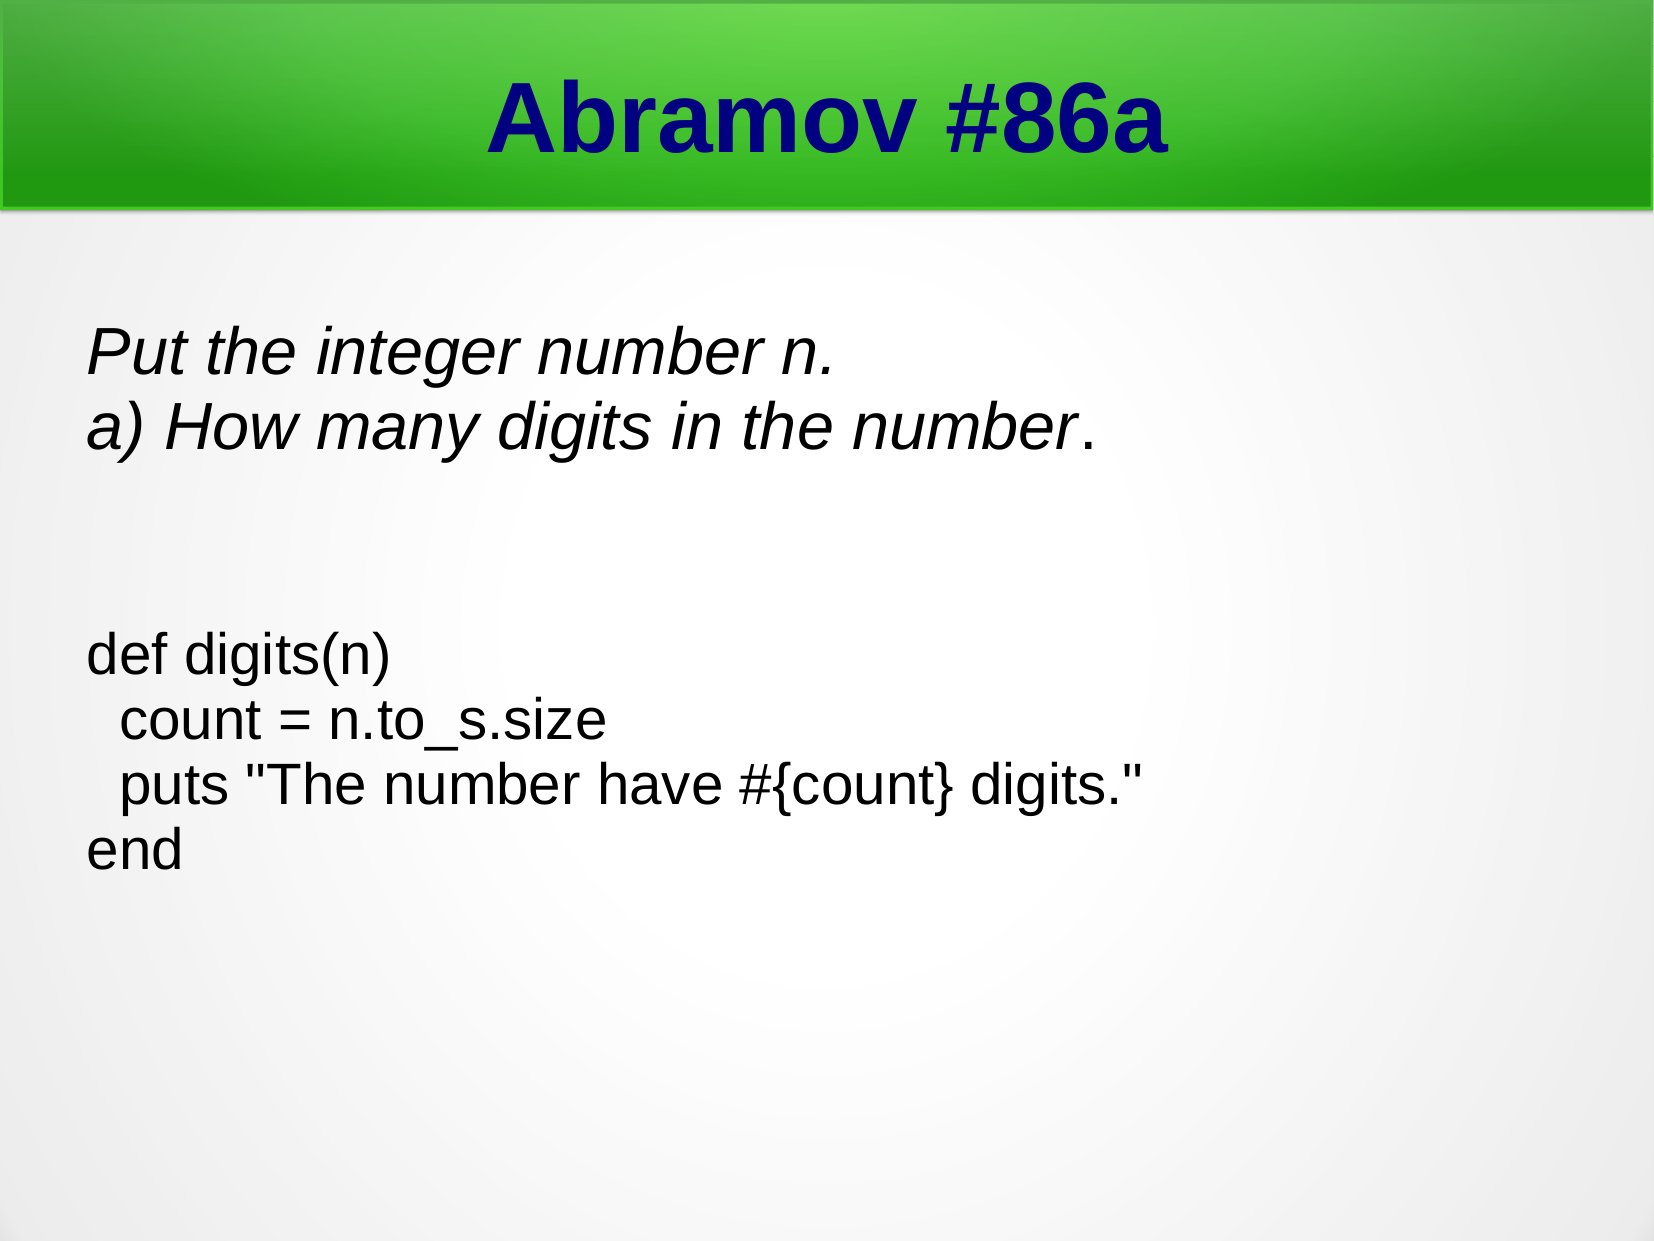

# Abramov #86a
Put the integer number n.
a) How many digits in the number.
def digits(n)
 count = n.to_s.size
 puts "The number have #{count} digits."
end